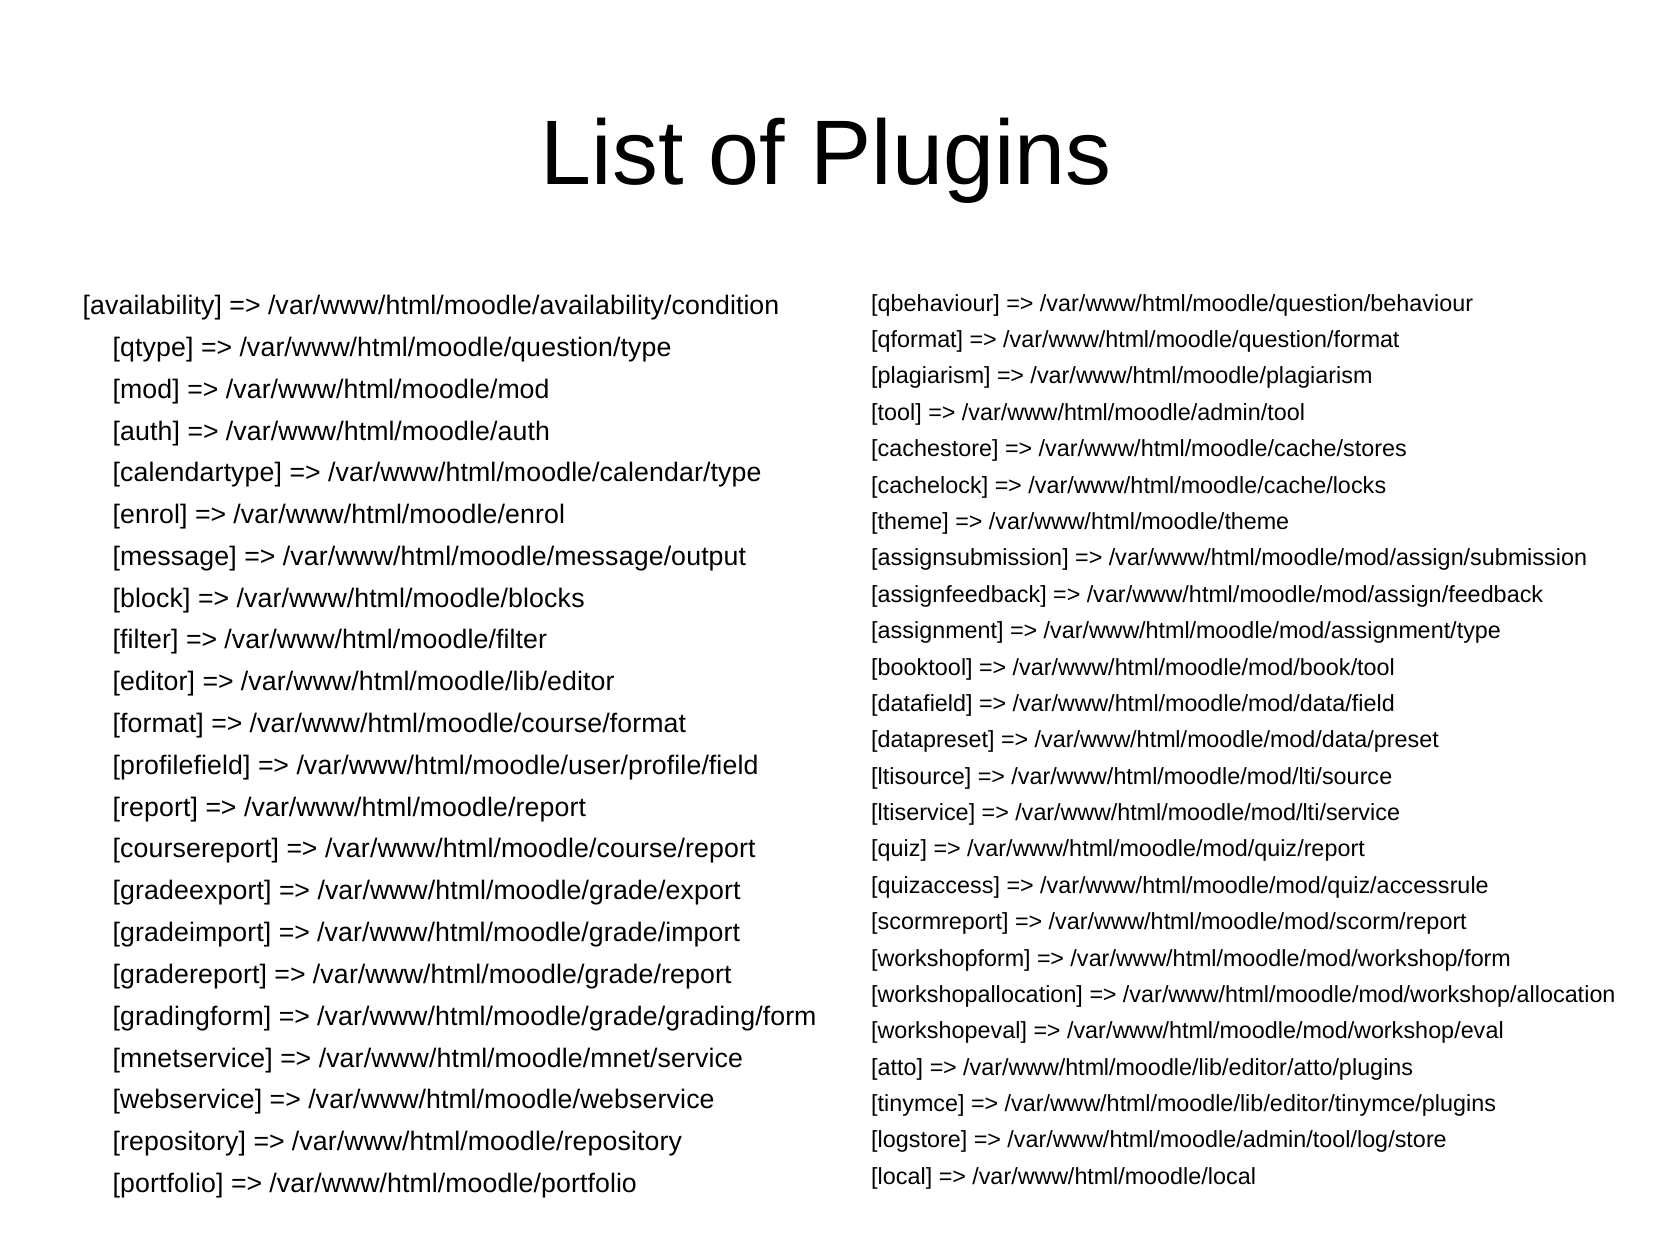

# List of Plugins
[availability] => /var/www/html/moodle/availability/condition
 [qtype] => /var/www/html/moodle/question/type
 [mod] => /var/www/html/moodle/mod
 [auth] => /var/www/html/moodle/auth
 [calendartype] => /var/www/html/moodle/calendar/type
 [enrol] => /var/www/html/moodle/enrol
 [message] => /var/www/html/moodle/message/output
 [block] => /var/www/html/moodle/blocks
 [filter] => /var/www/html/moodle/filter
 [editor] => /var/www/html/moodle/lib/editor
 [format] => /var/www/html/moodle/course/format
 [profilefield] => /var/www/html/moodle/user/profile/field
 [report] => /var/www/html/moodle/report
 [coursereport] => /var/www/html/moodle/course/report
 [gradeexport] => /var/www/html/moodle/grade/export
 [gradeimport] => /var/www/html/moodle/grade/import
 [gradereport] => /var/www/html/moodle/grade/report
 [gradingform] => /var/www/html/moodle/grade/grading/form
 [mnetservice] => /var/www/html/moodle/mnet/service
 [webservice] => /var/www/html/moodle/webservice
 [repository] => /var/www/html/moodle/repository
 [portfolio] => /var/www/html/moodle/portfolio
 [qbehaviour] => /var/www/html/moodle/question/behaviour
 [qformat] => /var/www/html/moodle/question/format
 [plagiarism] => /var/www/html/moodle/plagiarism
 [tool] => /var/www/html/moodle/admin/tool
 [cachestore] => /var/www/html/moodle/cache/stores
 [cachelock] => /var/www/html/moodle/cache/locks
 [theme] => /var/www/html/moodle/theme
 [assignsubmission] => /var/www/html/moodle/mod/assign/submission
 [assignfeedback] => /var/www/html/moodle/mod/assign/feedback
 [assignment] => /var/www/html/moodle/mod/assignment/type
 [booktool] => /var/www/html/moodle/mod/book/tool
 [datafield] => /var/www/html/moodle/mod/data/field
 [datapreset] => /var/www/html/moodle/mod/data/preset
 [ltisource] => /var/www/html/moodle/mod/lti/source
 [ltiservice] => /var/www/html/moodle/mod/lti/service
 [quiz] => /var/www/html/moodle/mod/quiz/report
 [quizaccess] => /var/www/html/moodle/mod/quiz/accessrule
 [scormreport] => /var/www/html/moodle/mod/scorm/report
 [workshopform] => /var/www/html/moodle/mod/workshop/form
 [workshopallocation] => /var/www/html/moodle/mod/workshop/allocation
 [workshopeval] => /var/www/html/moodle/mod/workshop/eval
 [atto] => /var/www/html/moodle/lib/editor/atto/plugins
 [tinymce] => /var/www/html/moodle/lib/editor/tinymce/plugins
 [logstore] => /var/www/html/moodle/admin/tool/log/store
 [local] => /var/www/html/moodle/local